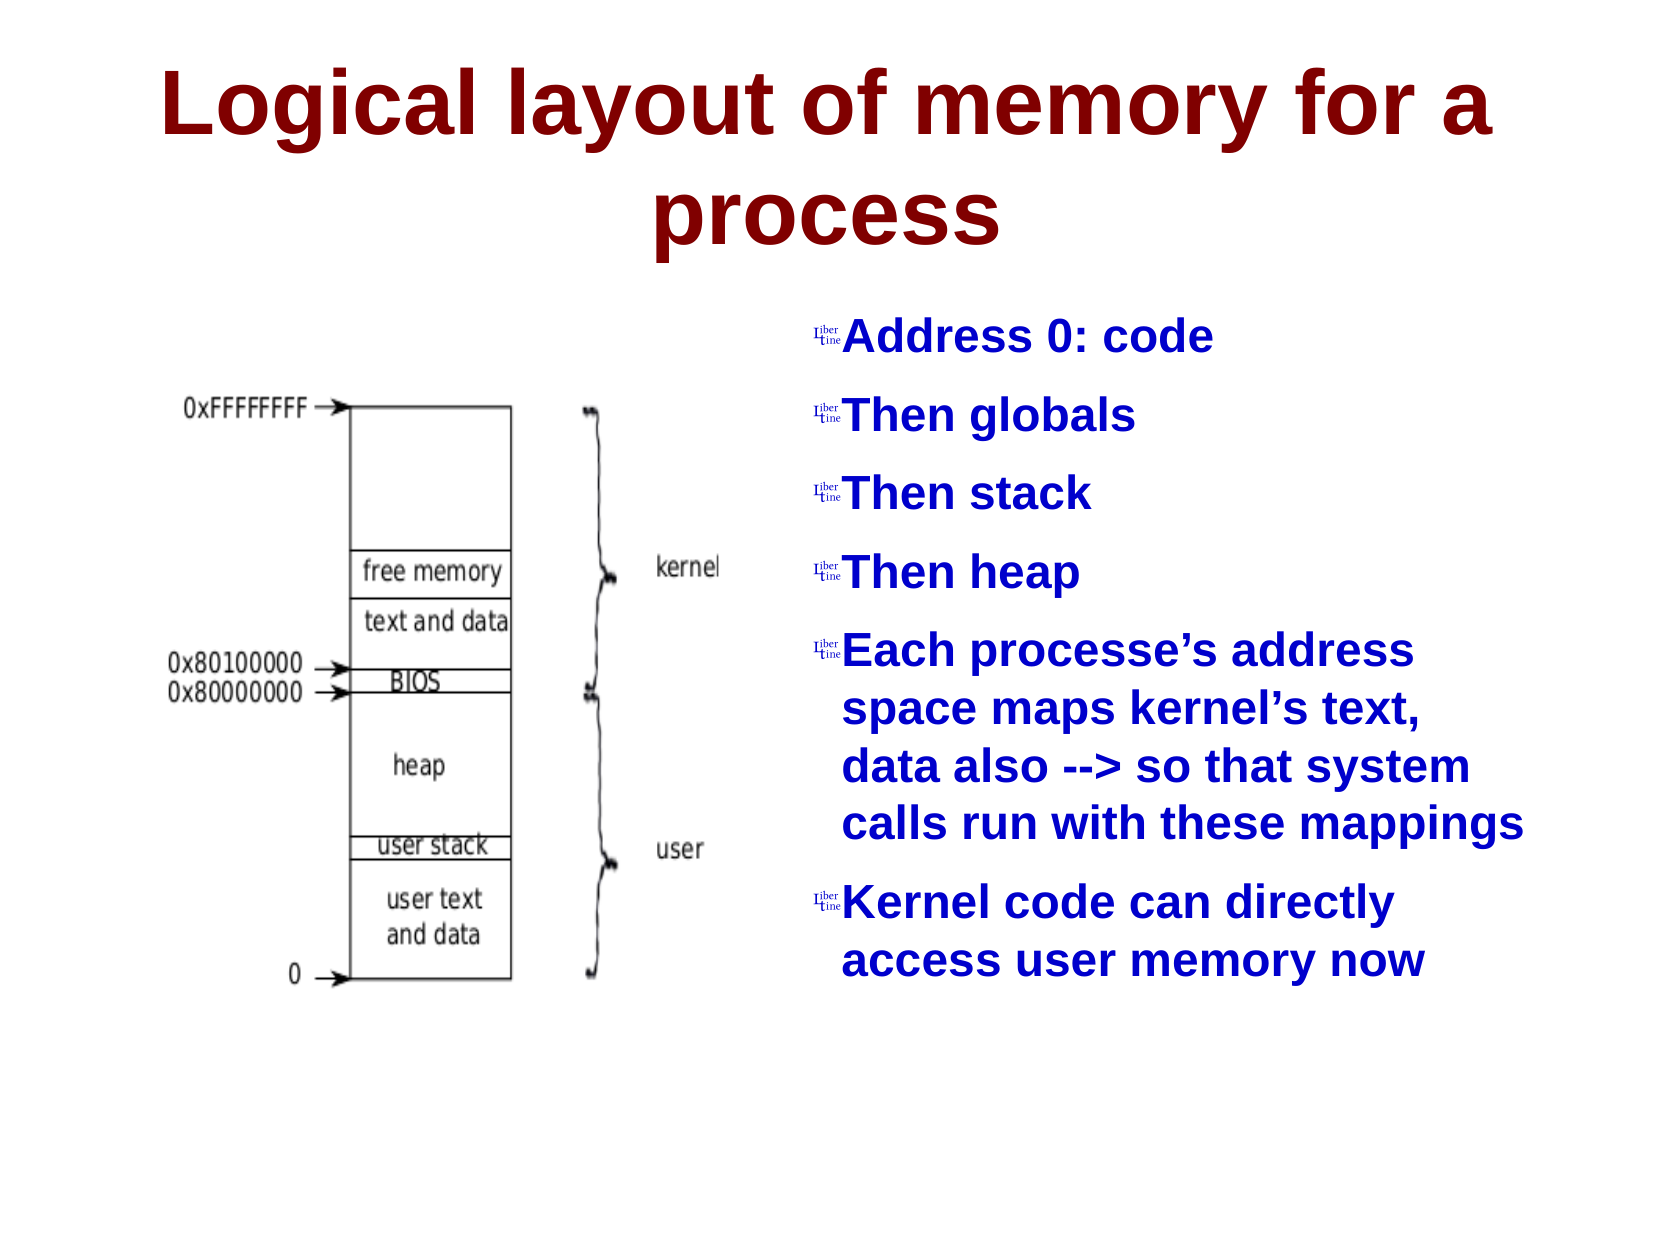

# Logical layout of memory for a process
Address 0: code
Then globals
Then stack
Then heap
Each processe’s address space maps kernel’s text, data also --> so that system calls run with these mappings
Kernel code can directly access user memory now